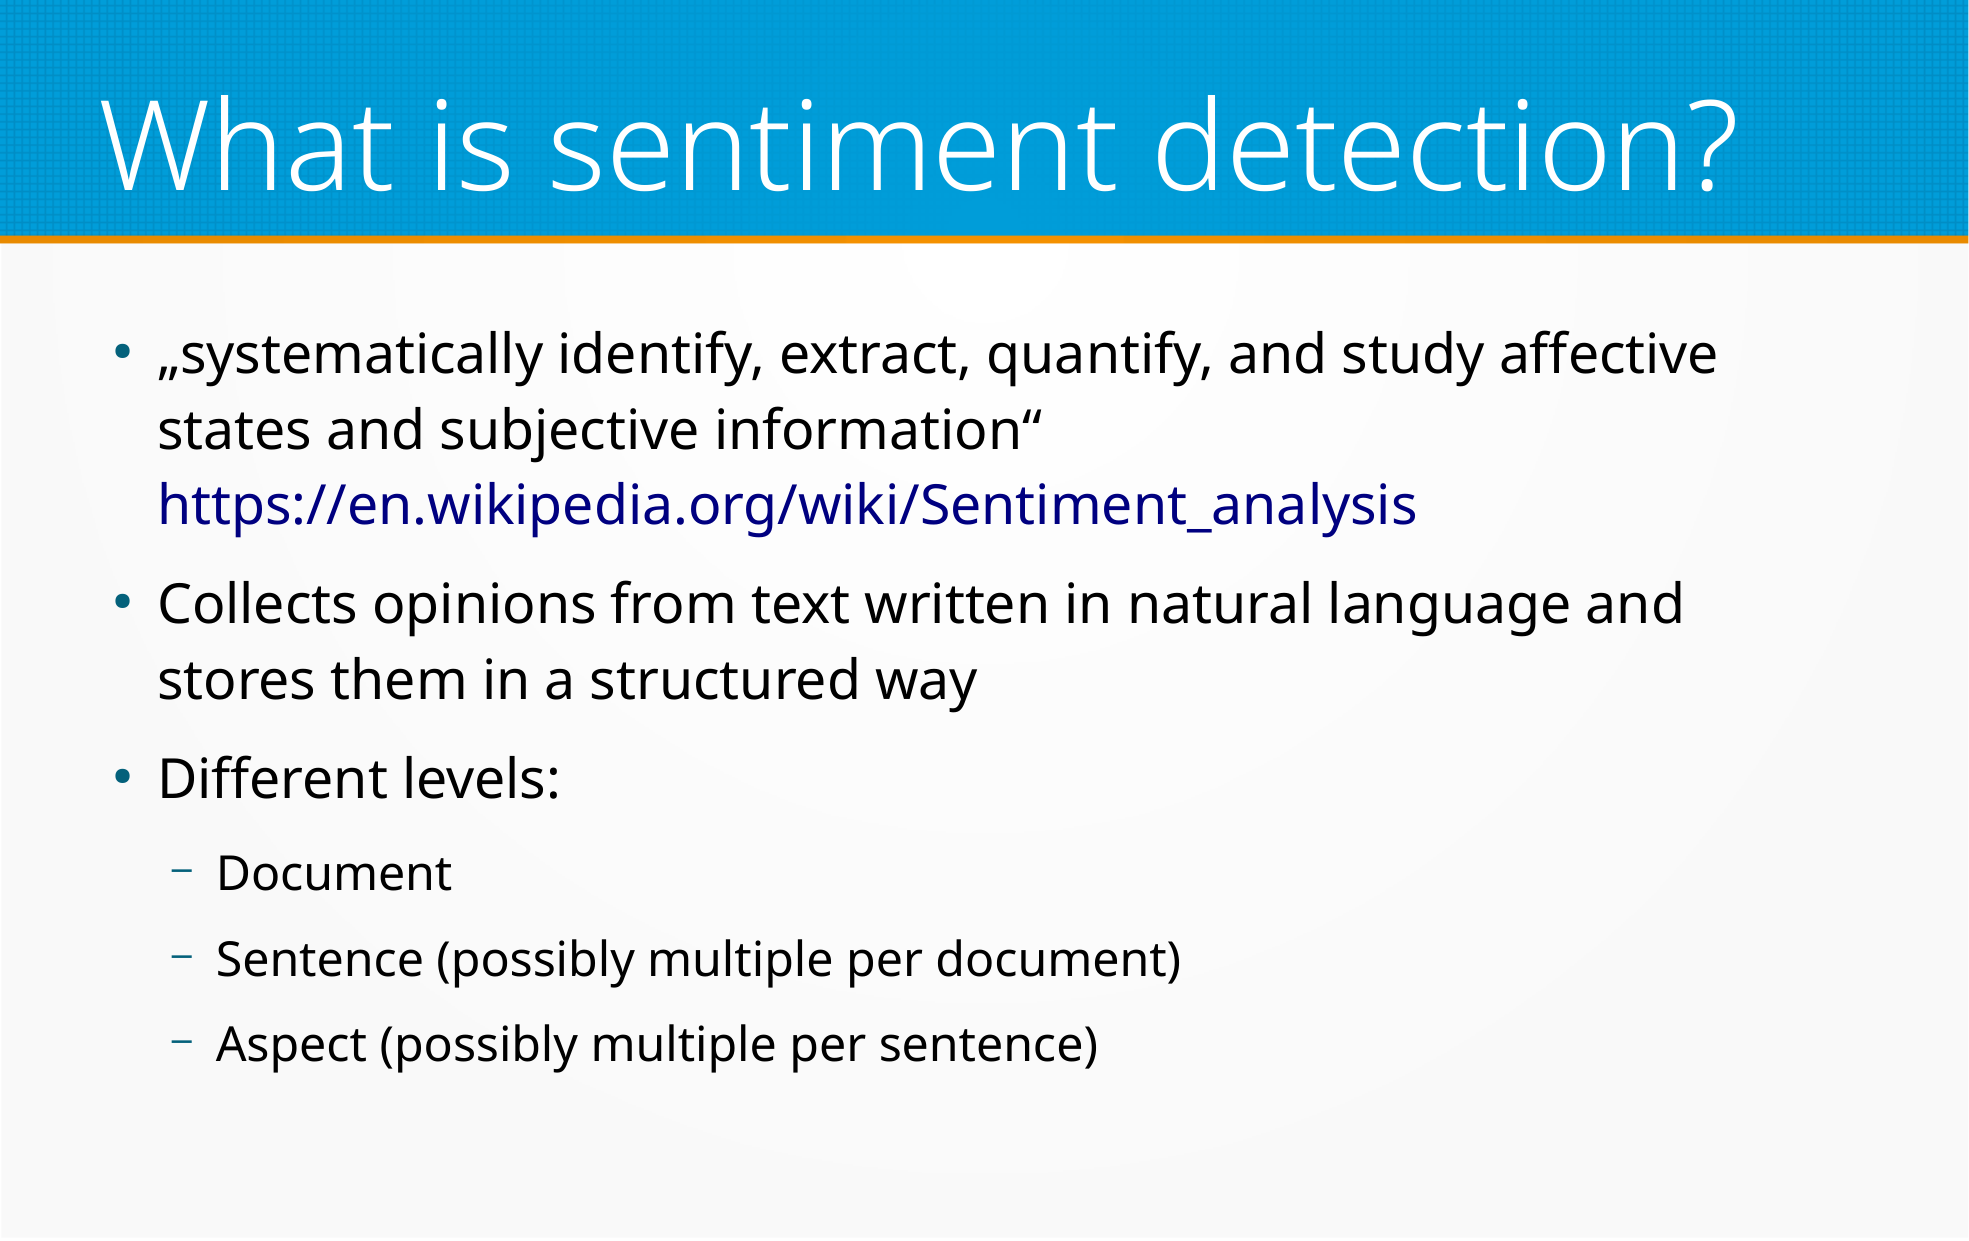

# What is sentiment detection?
„systematically identify, extract, quantify, and study affective states and subjective information“ https://en.wikipedia.org/wiki/Sentiment_analysis
Collects opinions from text written in natural language and stores them in a structured way
Different levels:
Document
Sentence (possibly multiple per document)
Aspect (possibly multiple per sentence)